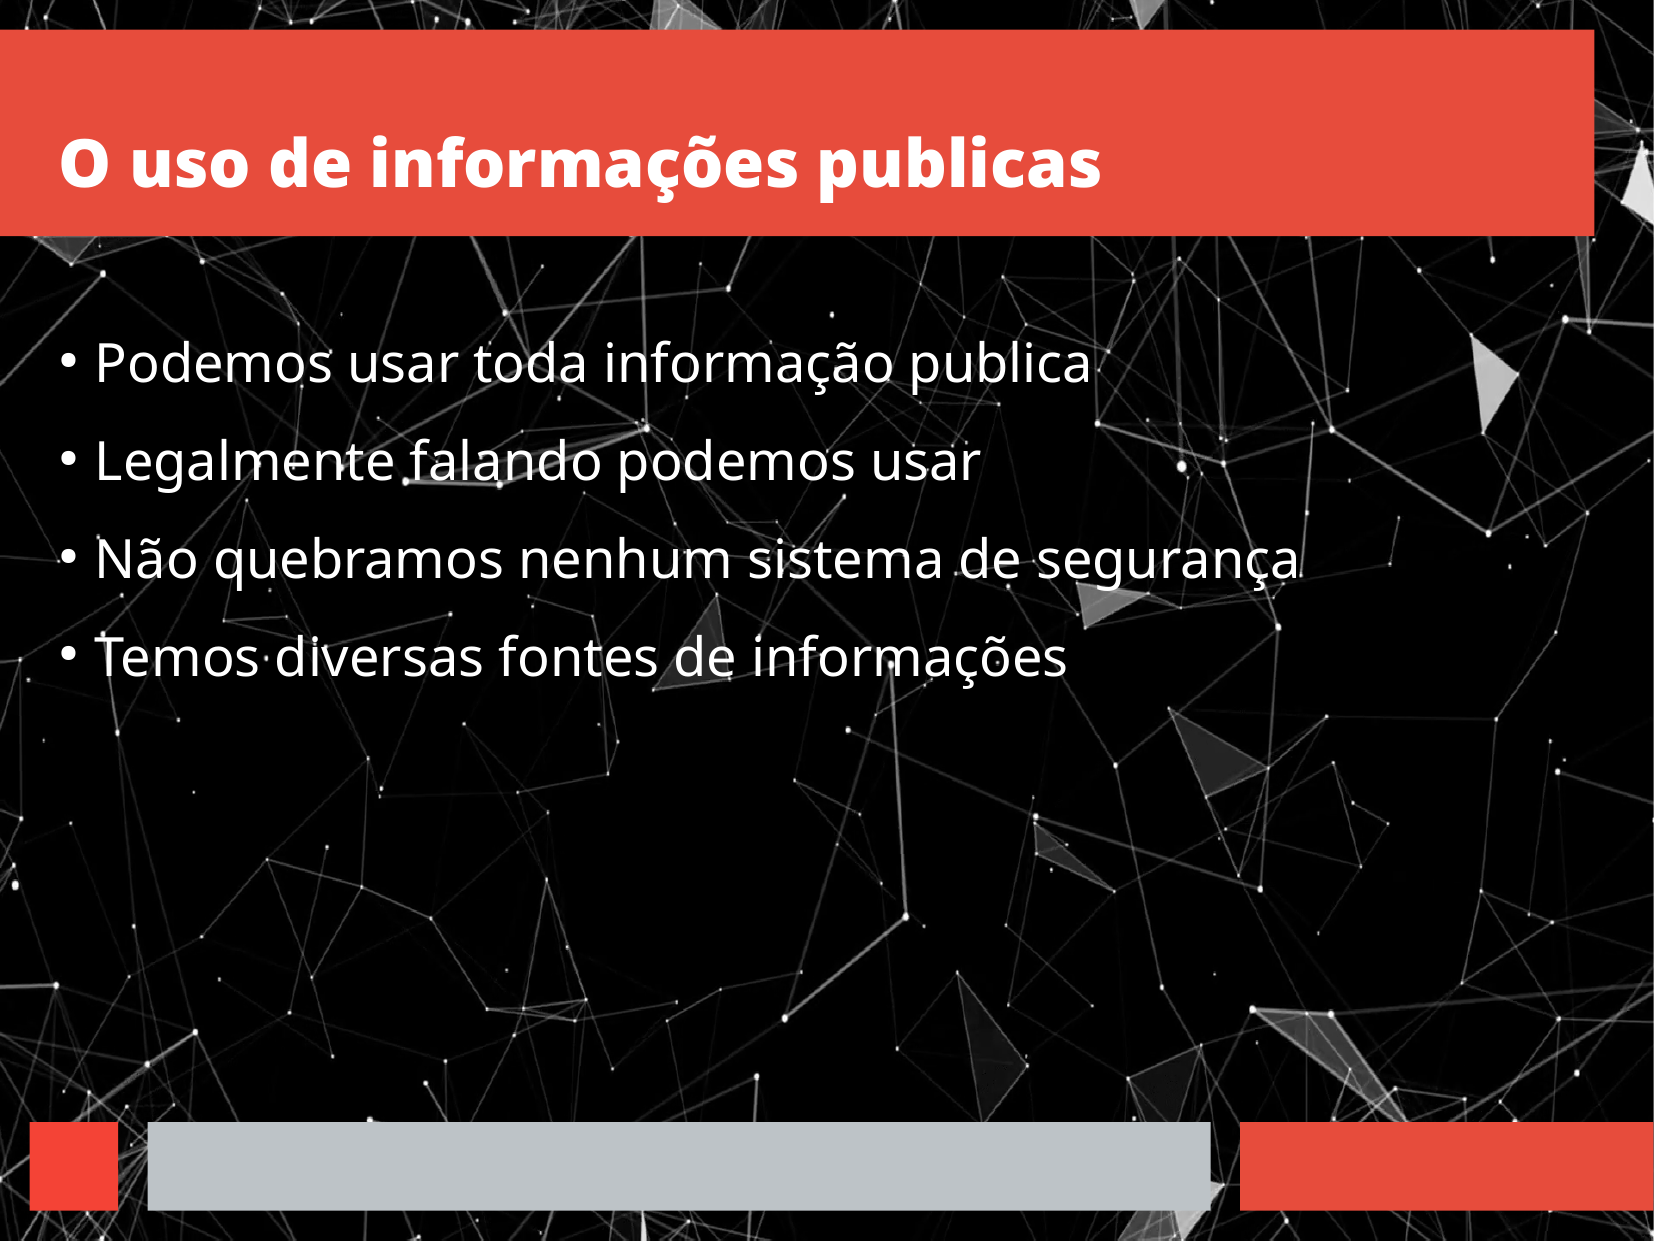

# O uso de informações publicas
Podemos usar toda informação publica
Legalmente falando podemos usar
Não quebramos nenhum sistema de segurança
Temos diversas fontes de informações